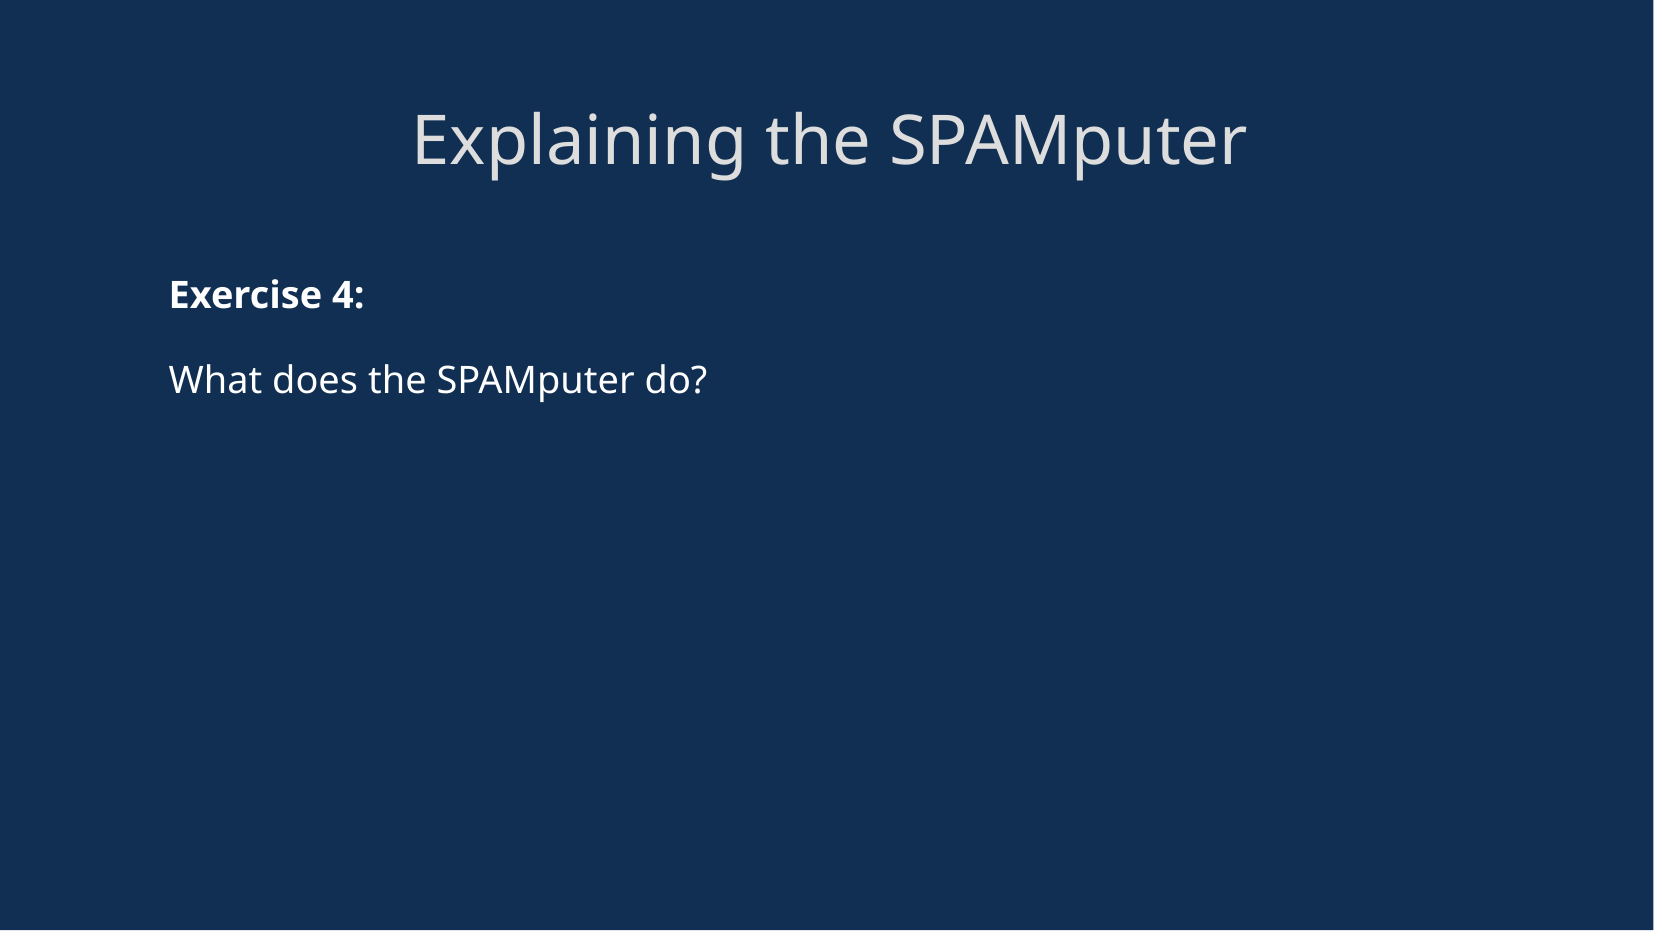

# Explaining the SPAMputer
Exercise 4:
What does the SPAMputer do?